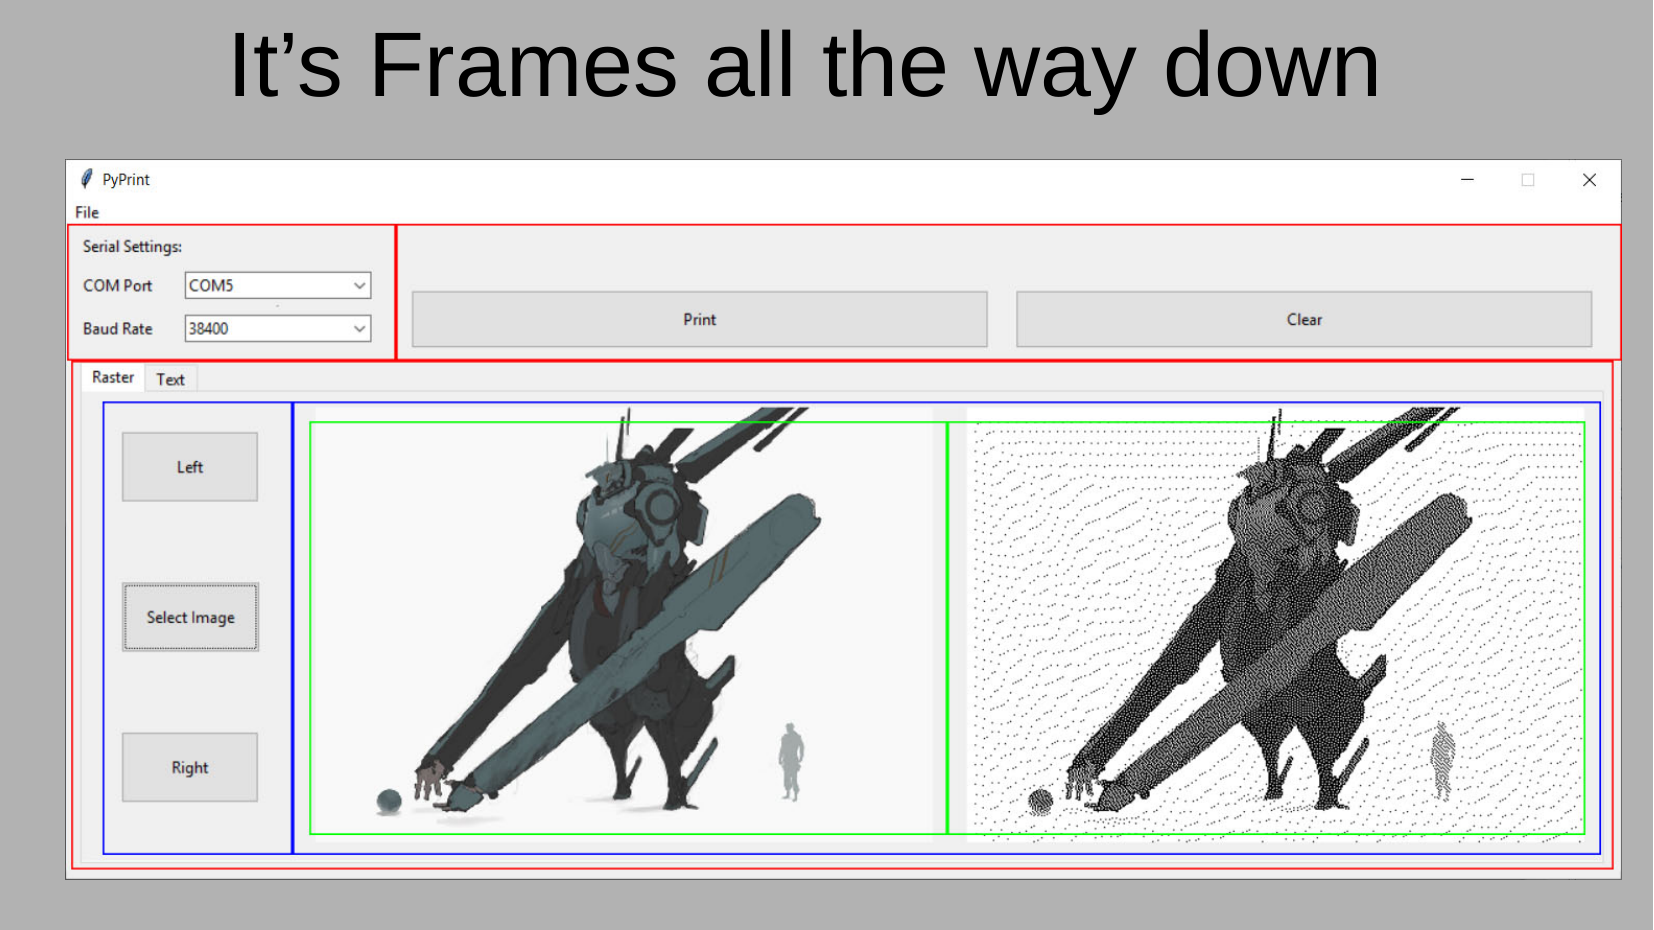

# It’s Frames all the way down